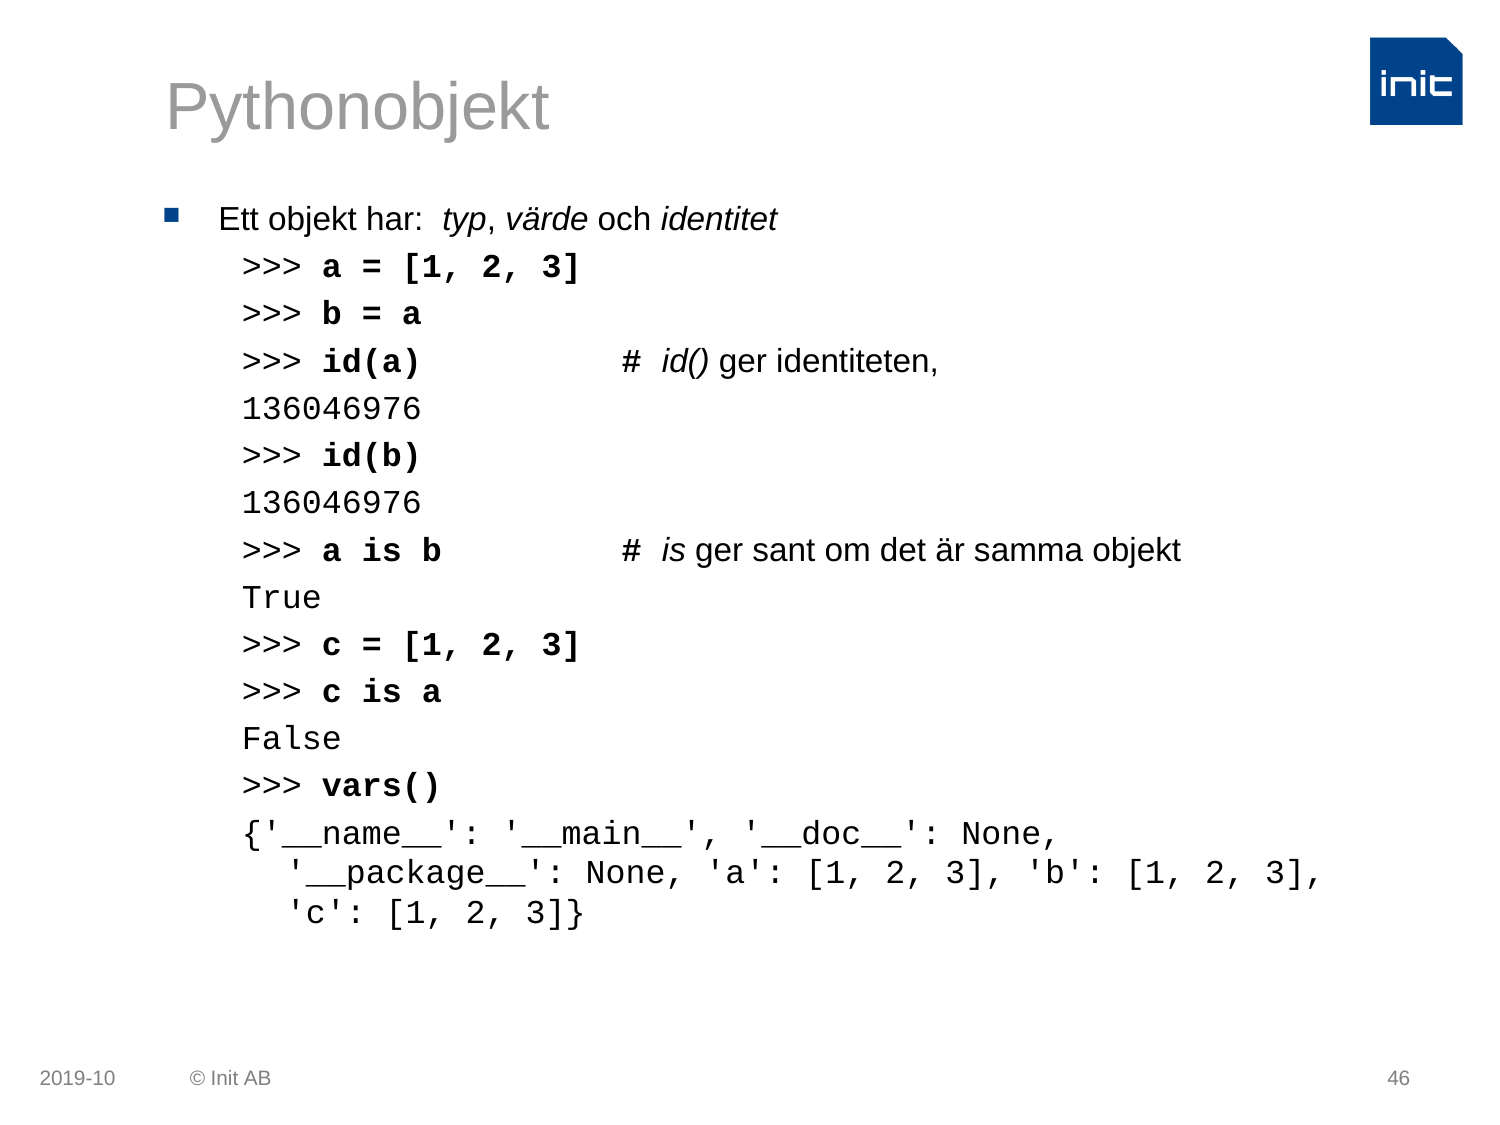

Pythonobjekt
Ett objekt har: typ, värde och identitet
>>> a = [1, 2, 3]
>>> b = a
>>> id(a) # id() ger identiteten,
136046976
>>> id(b)
136046976
>>> a is b # is ger sant om det är samma objekt
True
>>> c = [1, 2, 3]
>>> c is a
False
>>> vars()
{'__name__': '__main__', '__doc__': None, '__package__': None, 'a': [1, 2, 3], 'b': [1, 2, 3], 'c': [1, 2, 3]}
2019-10
© Init AB